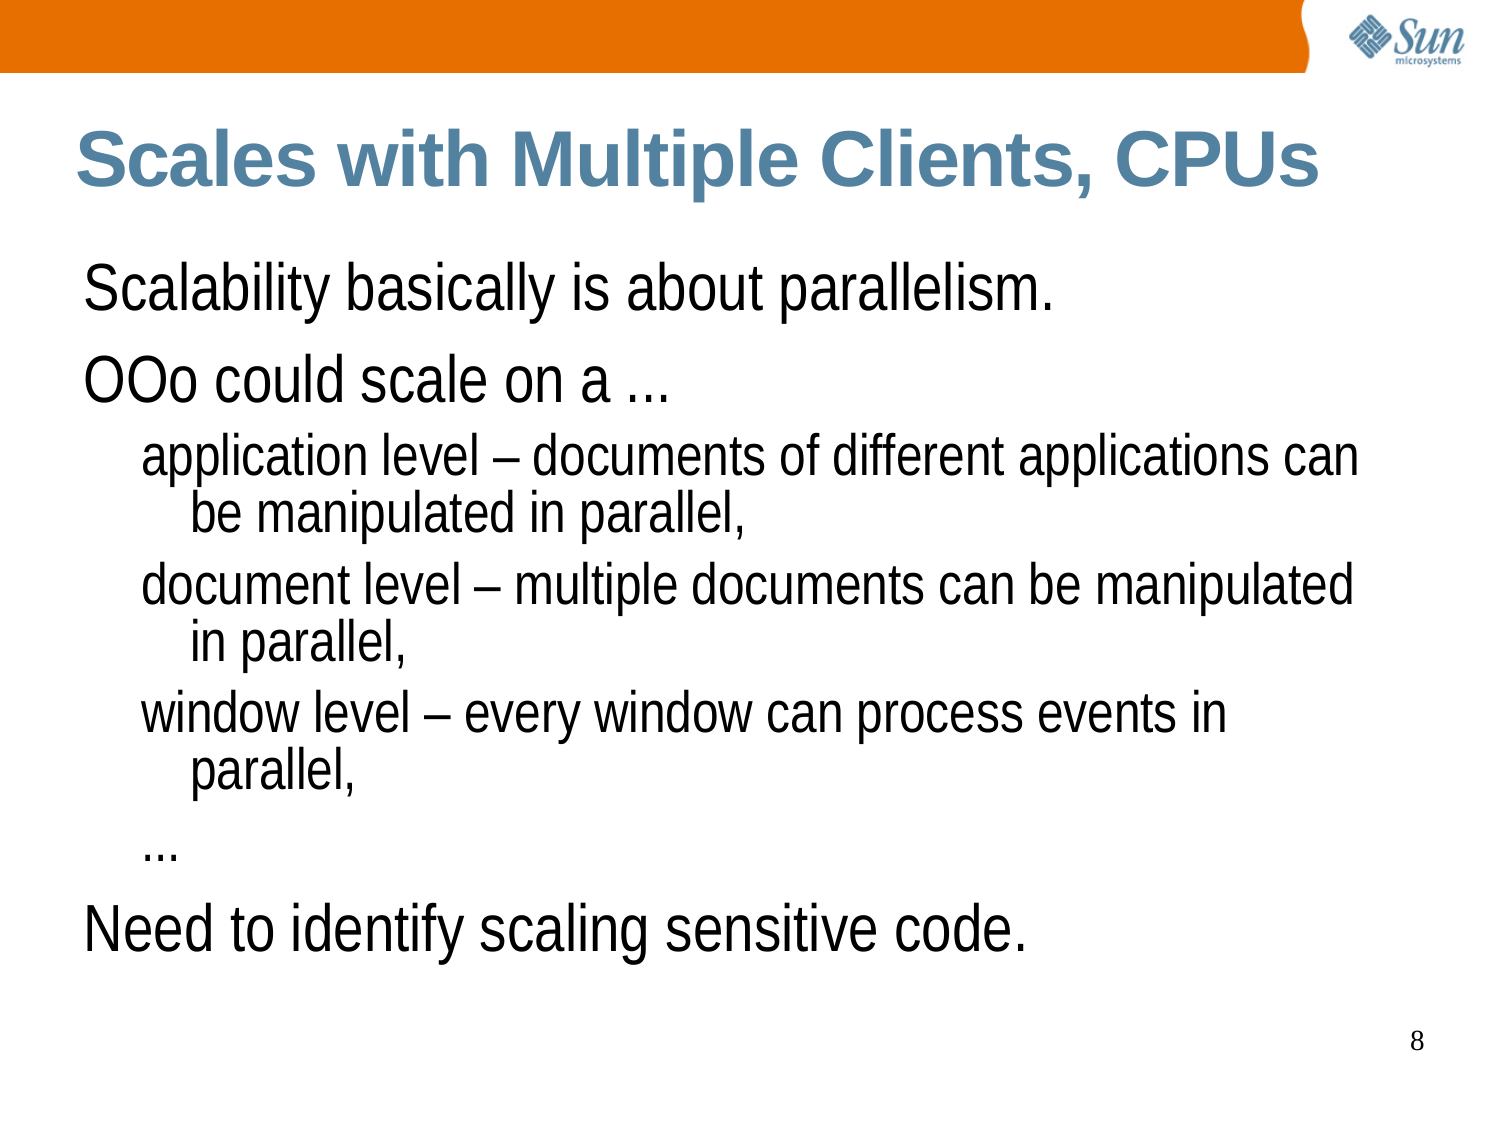

# Scales with Multiple Clients, CPUs
Scalability basically is about parallelism.
OOo could scale on a ...
application level – documents of different applications can be manipulated in parallel,
document level – multiple documents can be manipulated in parallel,
window level – every window can process events in parallel,
...
Need to identify scaling sensitive code.
8